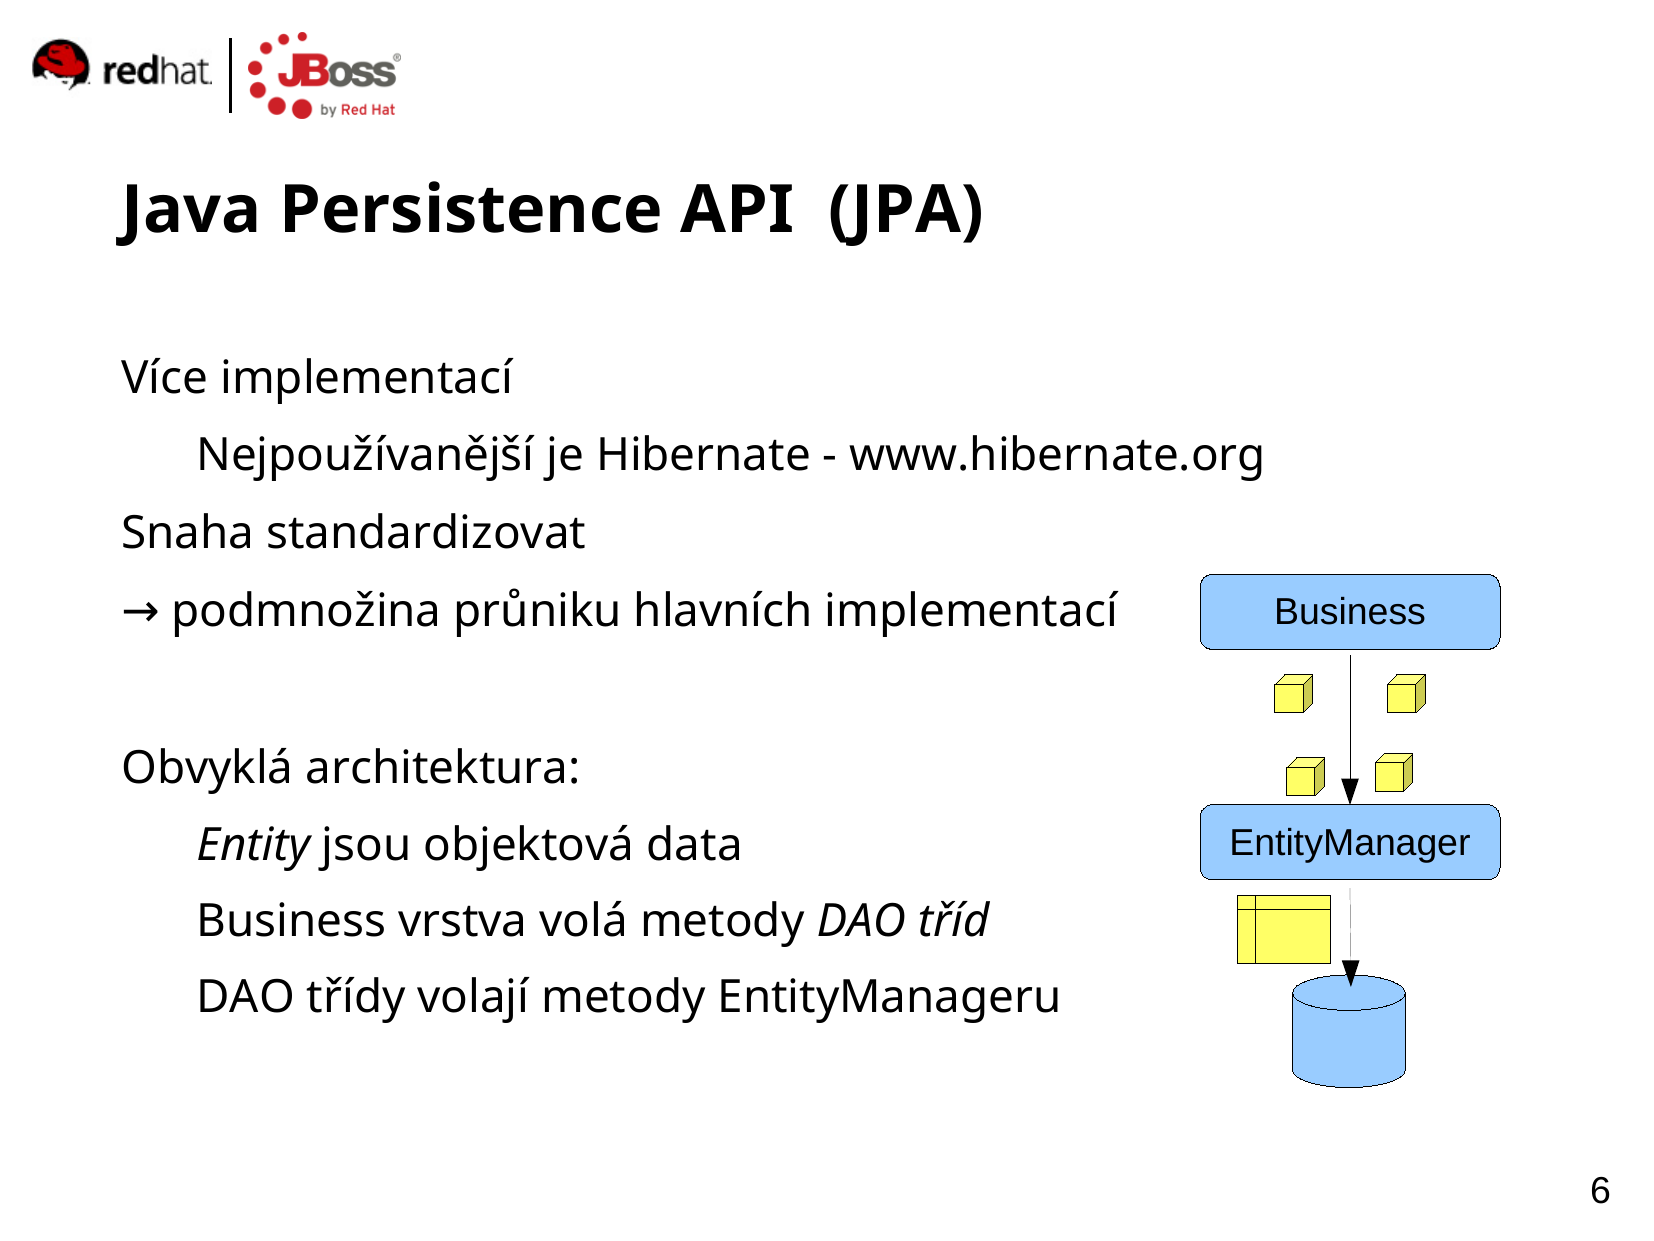

# Java Persistence API (JPA)
Více implementací
Nejpoužívanější je Hibernate - www.hibernate.org
Snaha standardizovat
→ podmnožina průniku hlavních implementací
Obvyklá architektura:
Entity jsou objektová data
Business vrstva volá metody DAO tříd
DAO třídy volají metody EntityManageru
Business
Business
DAO
EntityManager
EntityManager